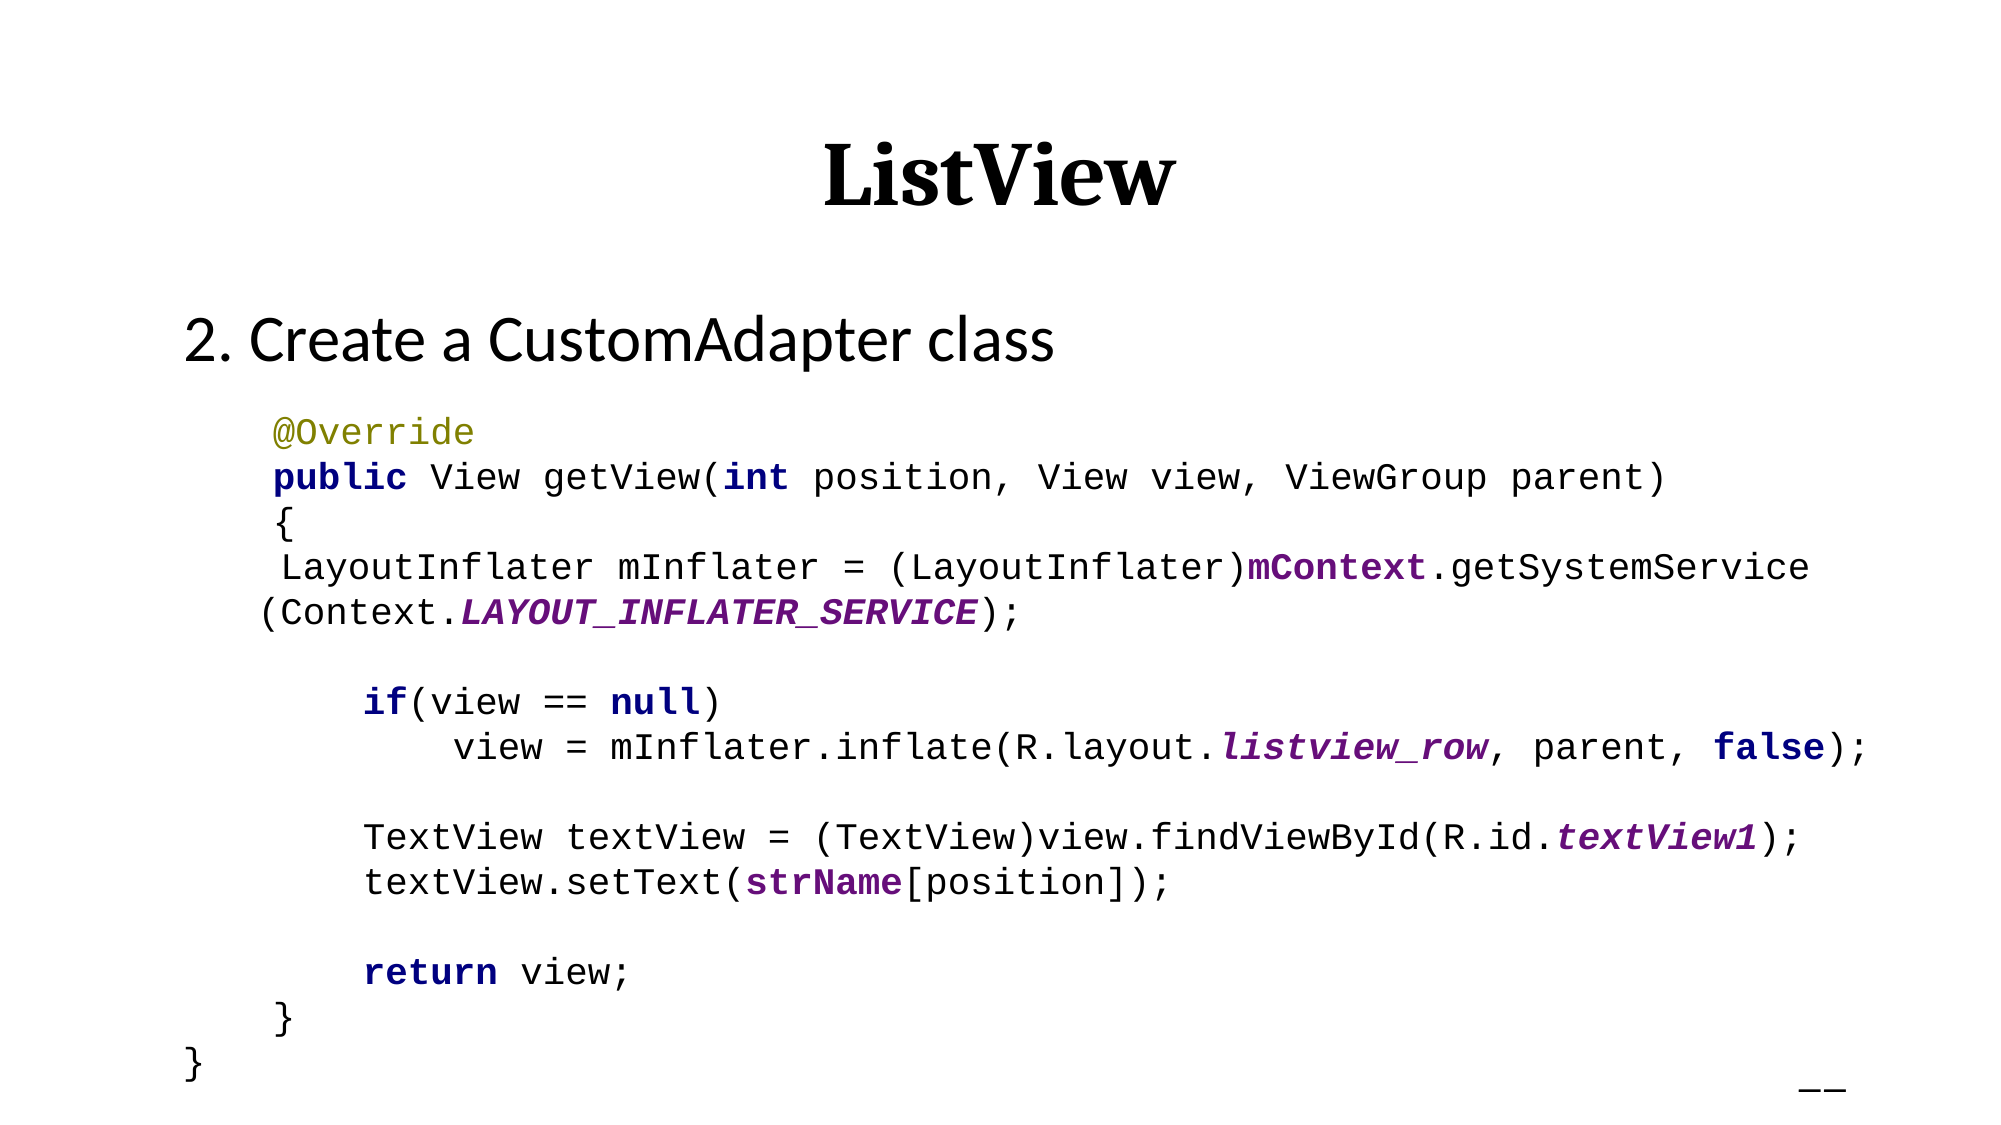

# ListView
2. Create a CustomAdapter class
 @Override
 public View getView(int position, View view, ViewGroup parent)
 {
 	 LayoutInflater mInflater = (LayoutInflater)mContext.getSystemService
	(Context.LAYOUT_INFLATER_SERVICE);
 if(view == null)
 view = mInflater.inflate(R.layout.listview_row, parent, false);
 TextView textView = (TextView)view.findViewById(R.id.textView1);
 textView.setText(strName[position]);
 return view;
 }
}